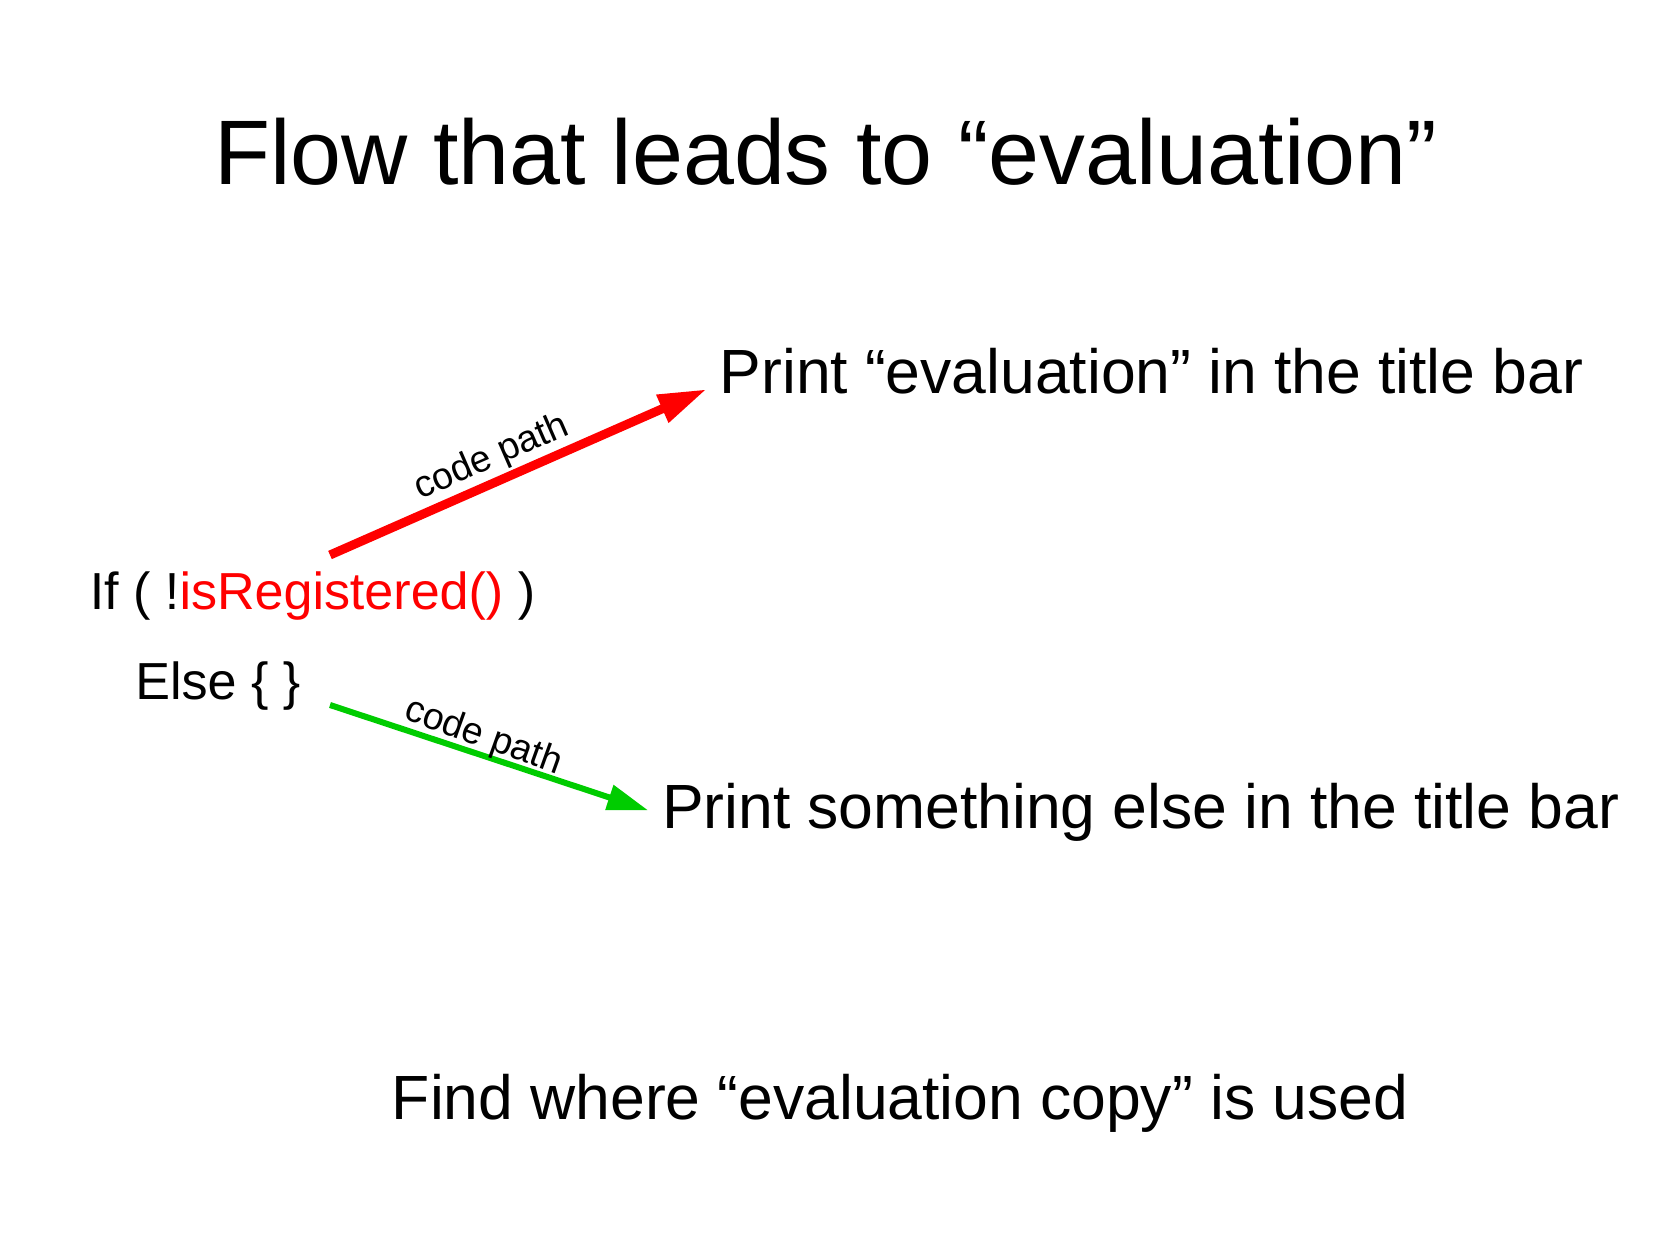

# Flow that leads to “evaluation”
Print “evaluation” in the title bar
code path
If ( !isRegistered() )
Else { }
code path
Print something else in the title bar
Find where “evaluation copy” is used